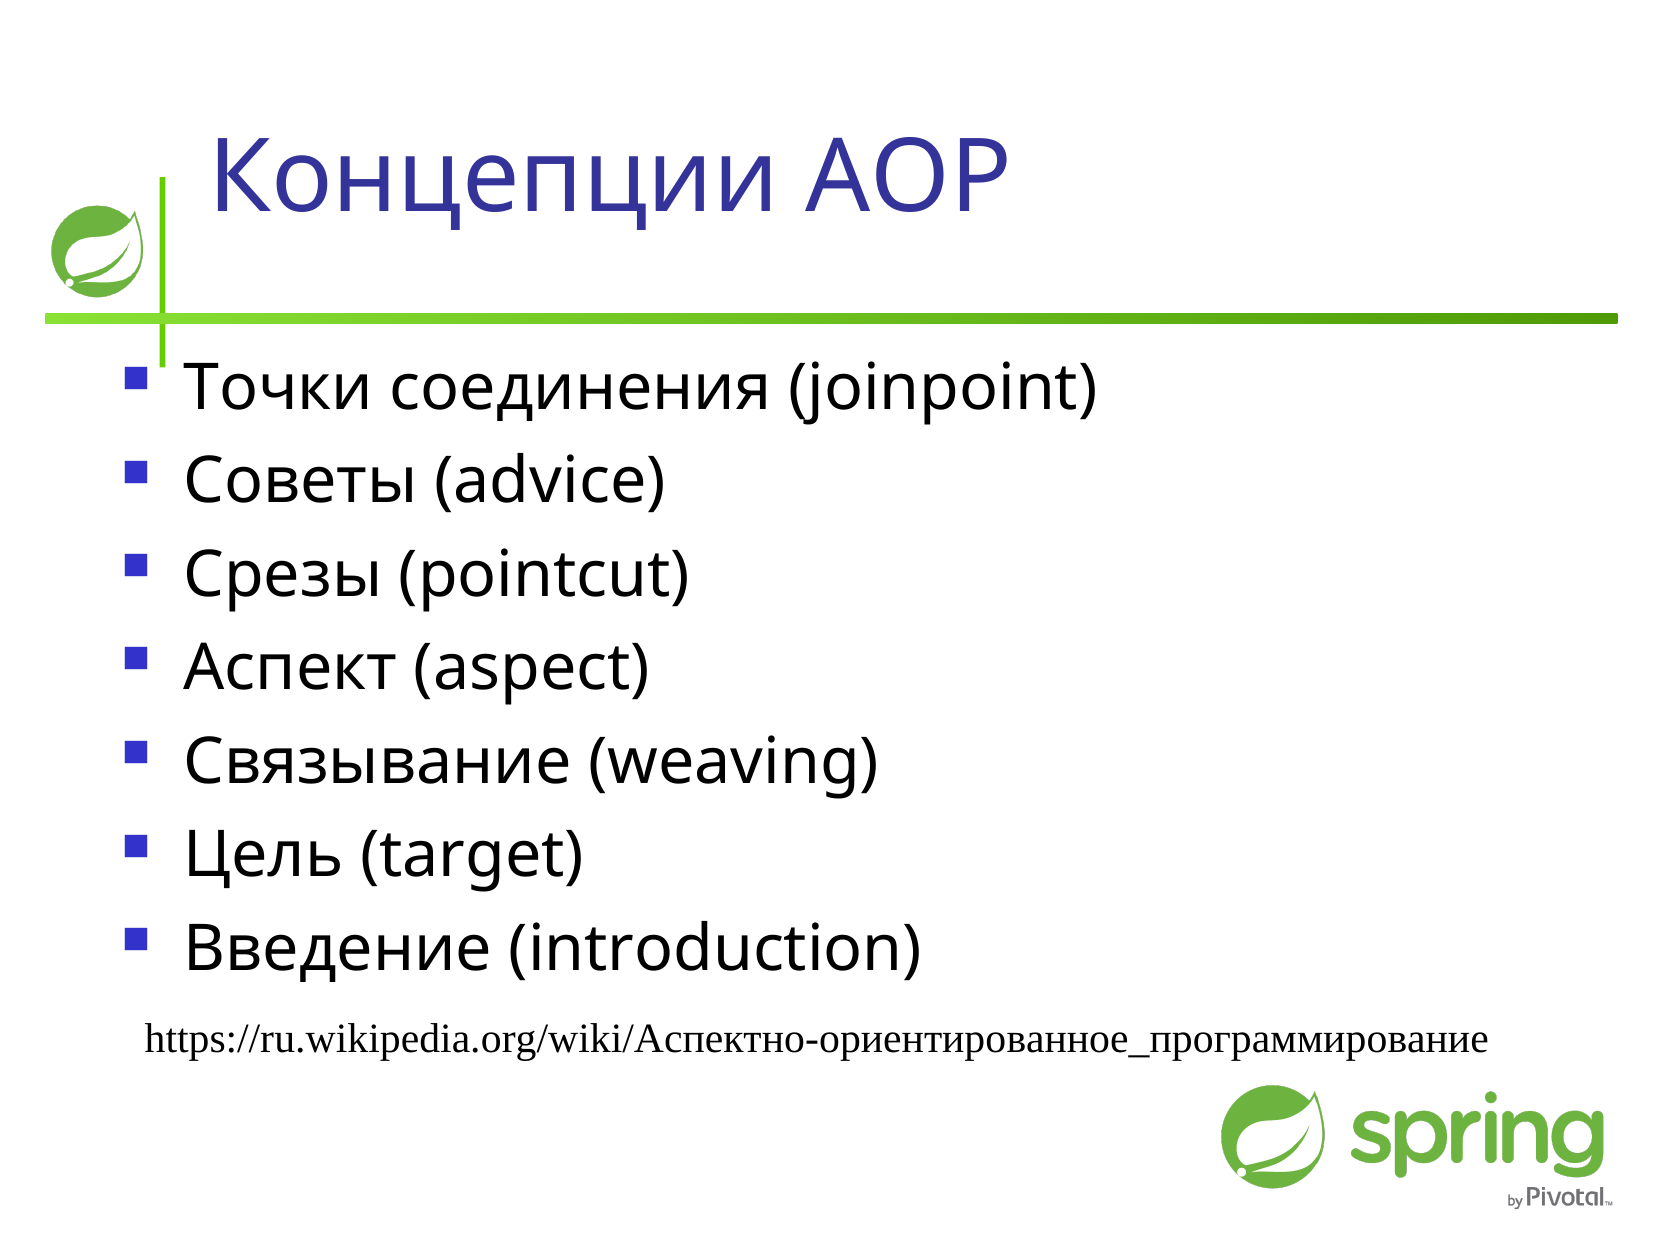

# Концепции AOP
Точки соединения (joinpoint)
Советы (advice)
Срезы (pointcut)
Аспект (aspect)
Связывание (weaving)
Цель (target)
Введение (introduction)
https://ru.wikipedia.org/wiki/Аспектно-ориентированное_программирование